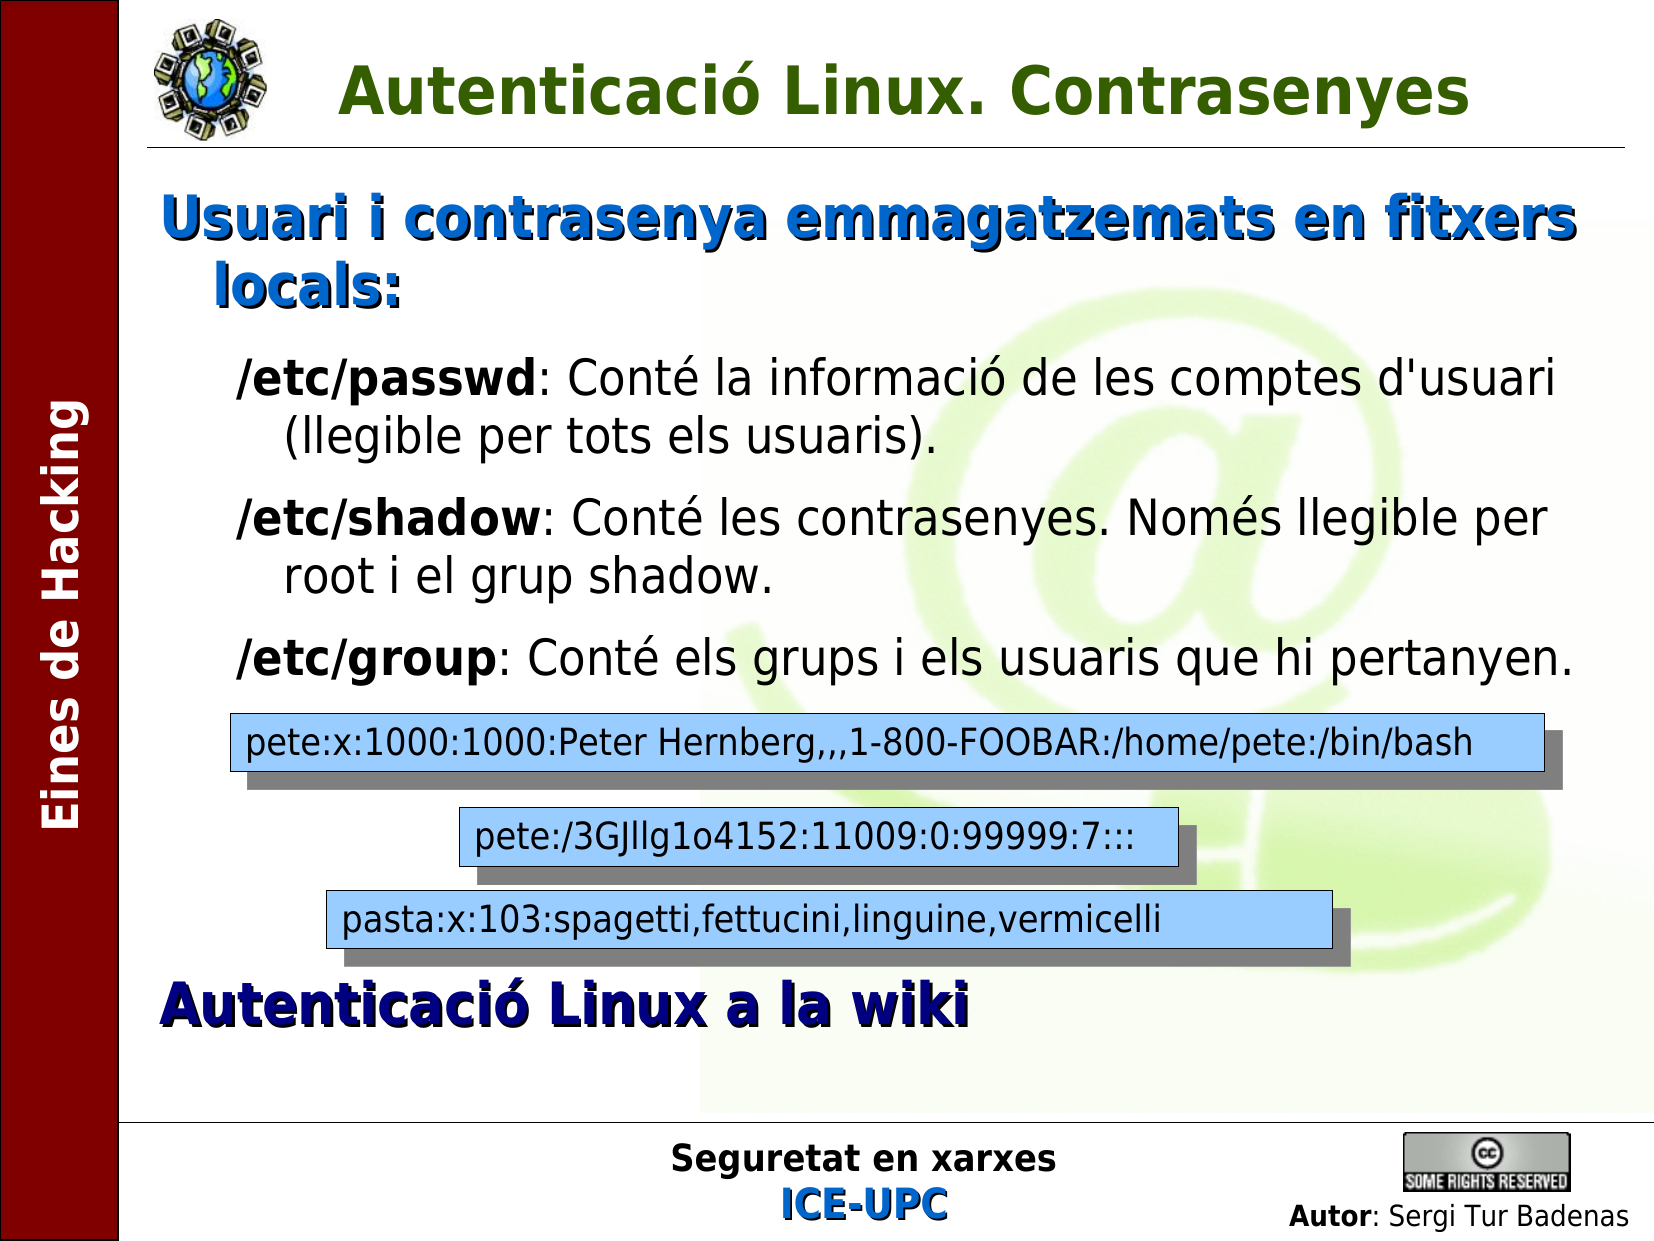

# Autenticació Linux. Contrasenyes
Usuari i contrasenya emmagatzemats en fitxers locals:
/etc/passwd: Conté la informació de les comptes d'usuari (llegible per tots els usuaris).
/etc/shadow: Conté les contrasenyes. Només llegible per root i el grup shadow.
/etc/group: Conté els grups i els usuaris que hi pertanyen.
Autenticació Linux a la wiki
pete:x:1000:1000:Peter Hernberg,,,1-800-FOOBAR:/home/pete:/bin/bash
pete:/3GJllg1o4152:11009:0:99999:7:::
pasta:x:103:spagetti,fettucini,linguine,vermicelli